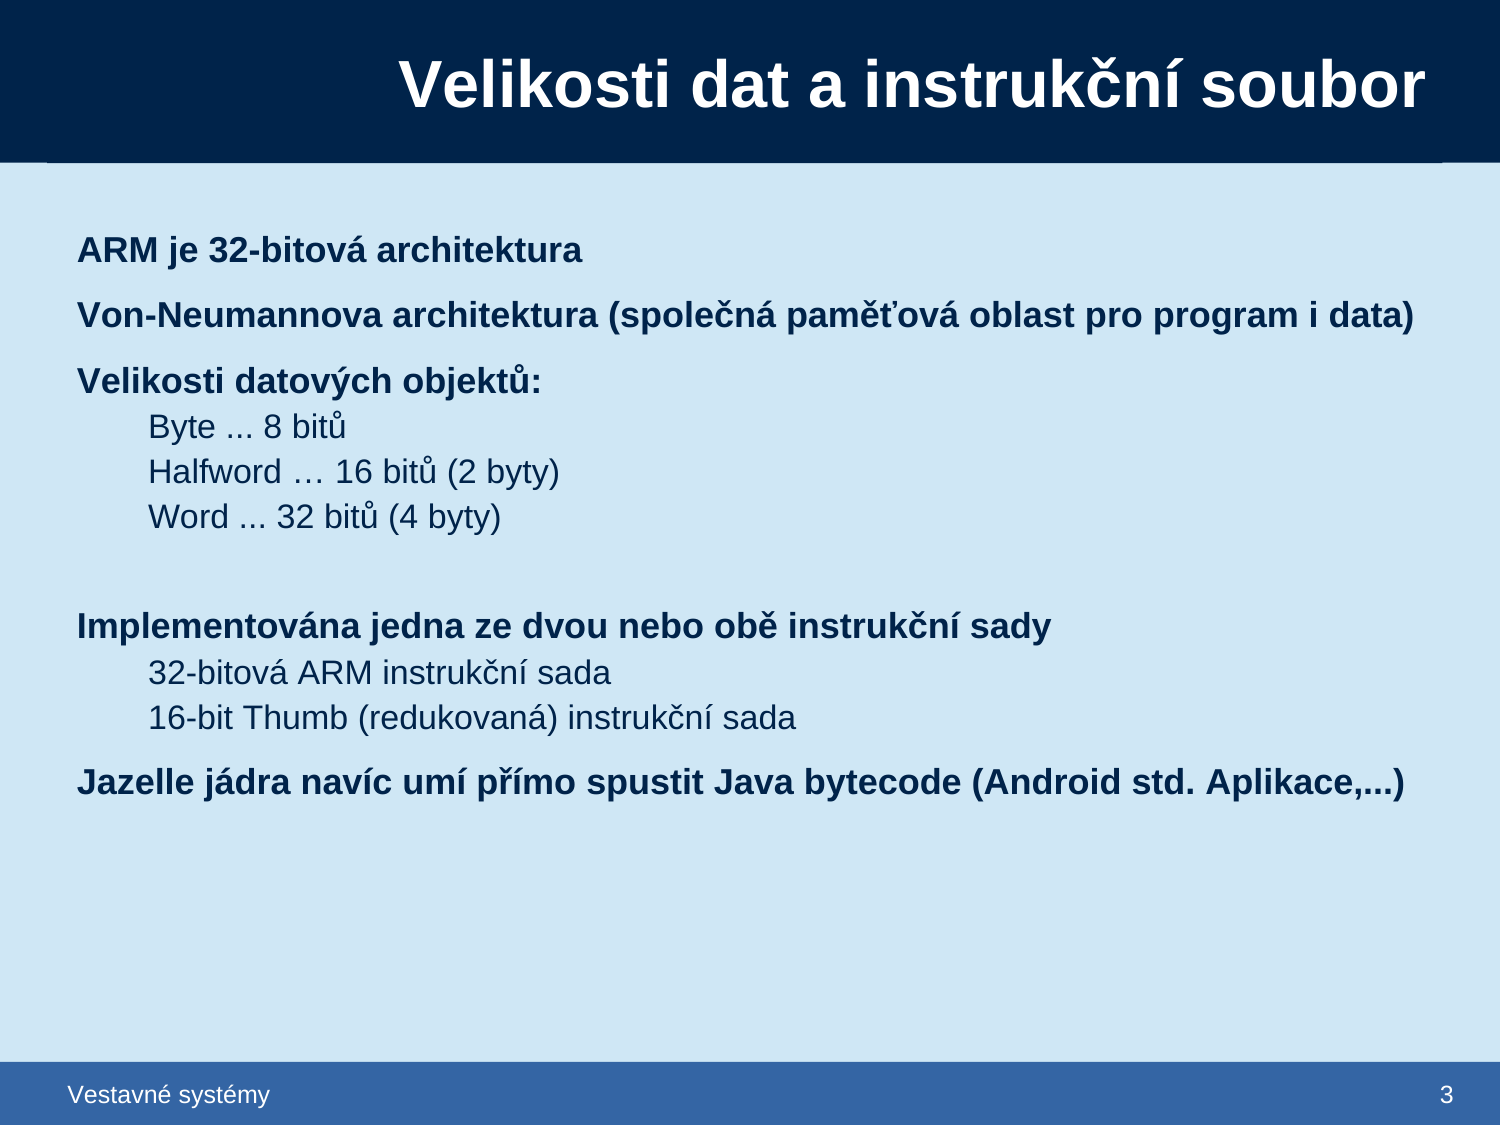

# Velikosti dat a instrukční soubor
ARM je 32-bitová architektura
Von-Neumannova architektura (společná paměťová oblast pro program i data)
Velikosti datových objektů:
Byte ... 8 bitů
Halfword … 16 bitů (2 byty)
Word ... 32 bitů (4 byty)
Implementována jedna ze dvou nebo obě instrukční sady
32-bitová ARM instrukční sada
16-bit Thumb (redukovaná) instrukční sada
Jazelle jádra navíc umí přímo spustit Java bytecode (Android std. Aplikace,...)